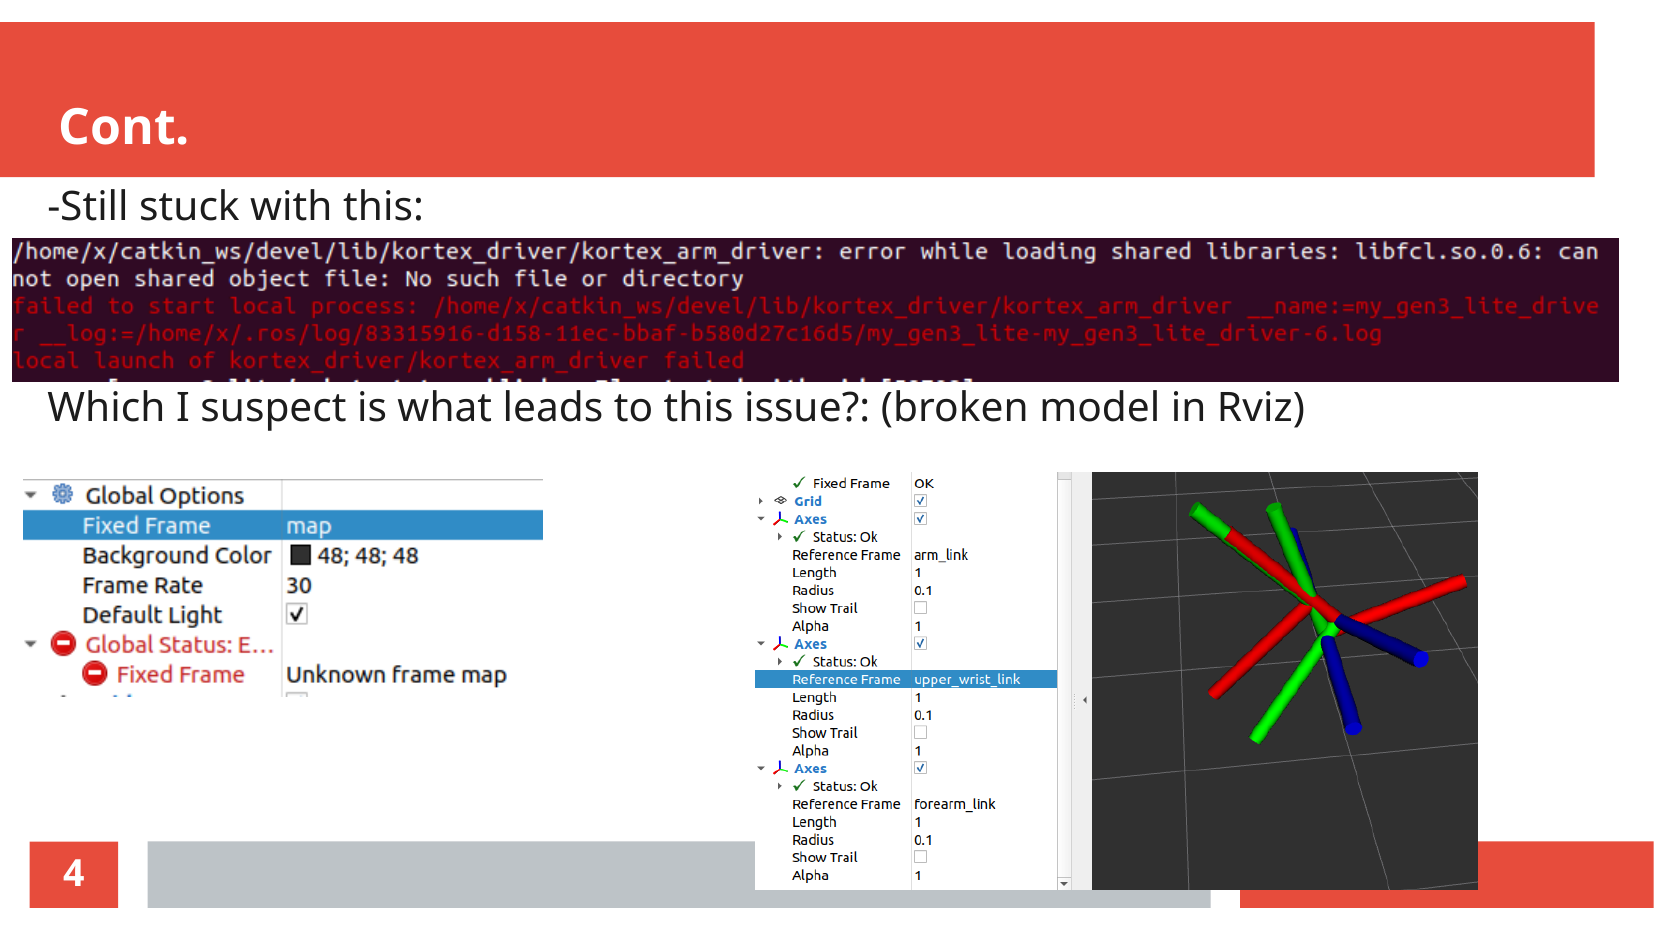

# Cont.
-Still stuck with this:
Which I suspect is what leads to this issue?: (broken model in Rviz)